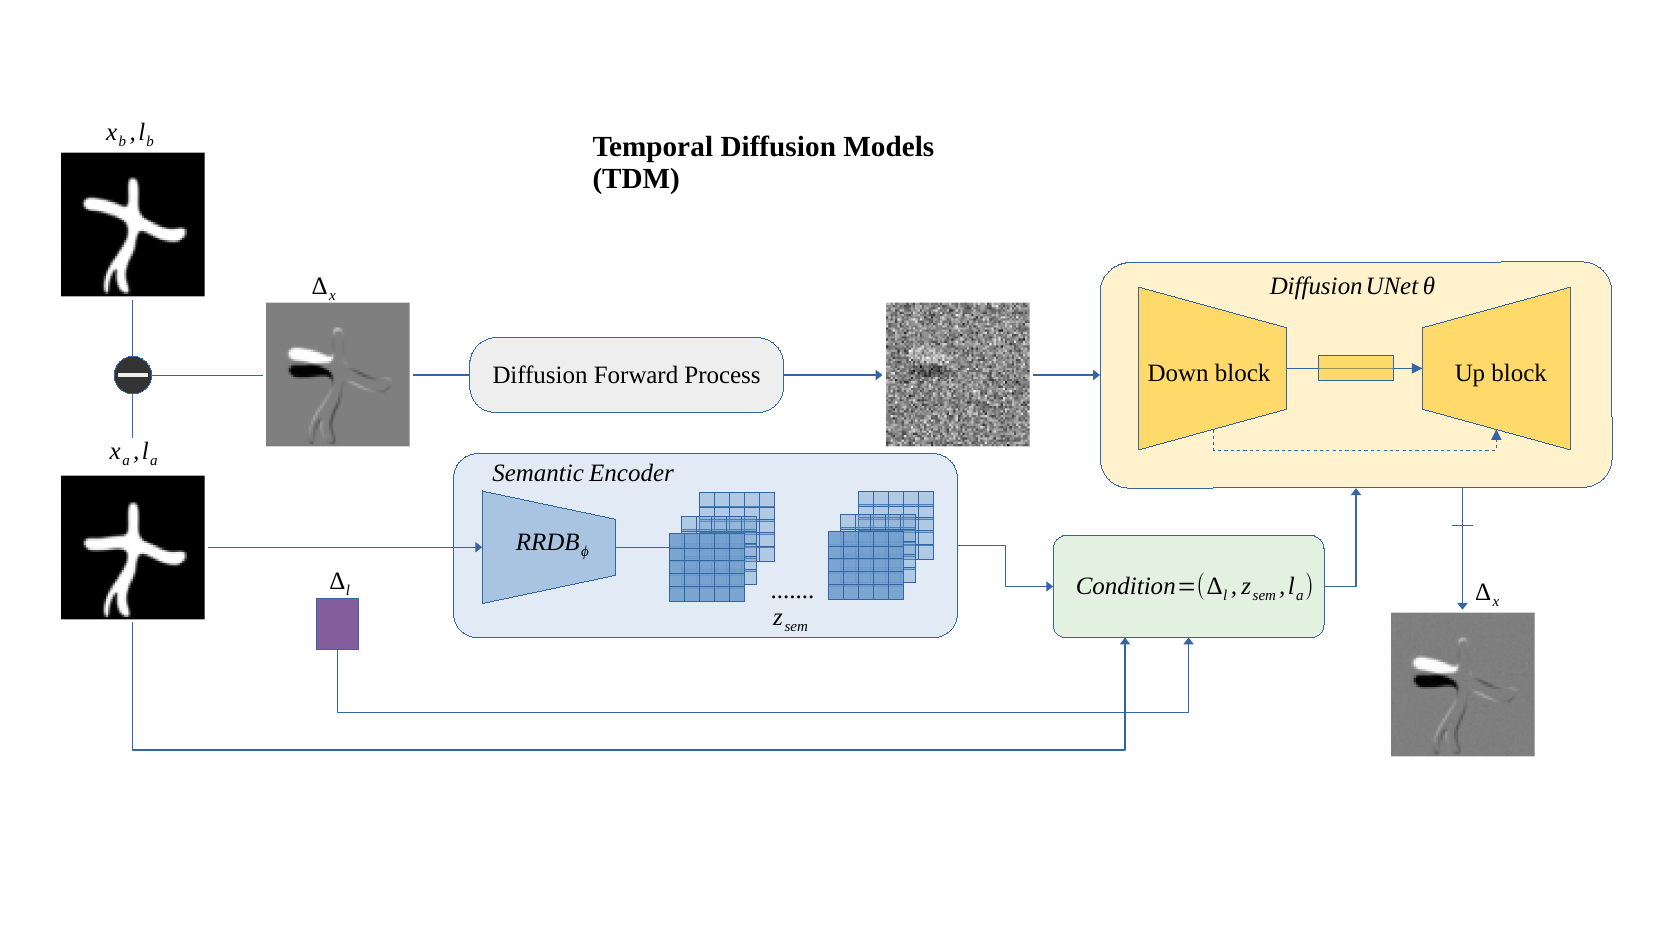

Temporal Diffusion Models (TDM)
Down block
Up block
Diffusion Forward Process
Denoising step (DDIM)